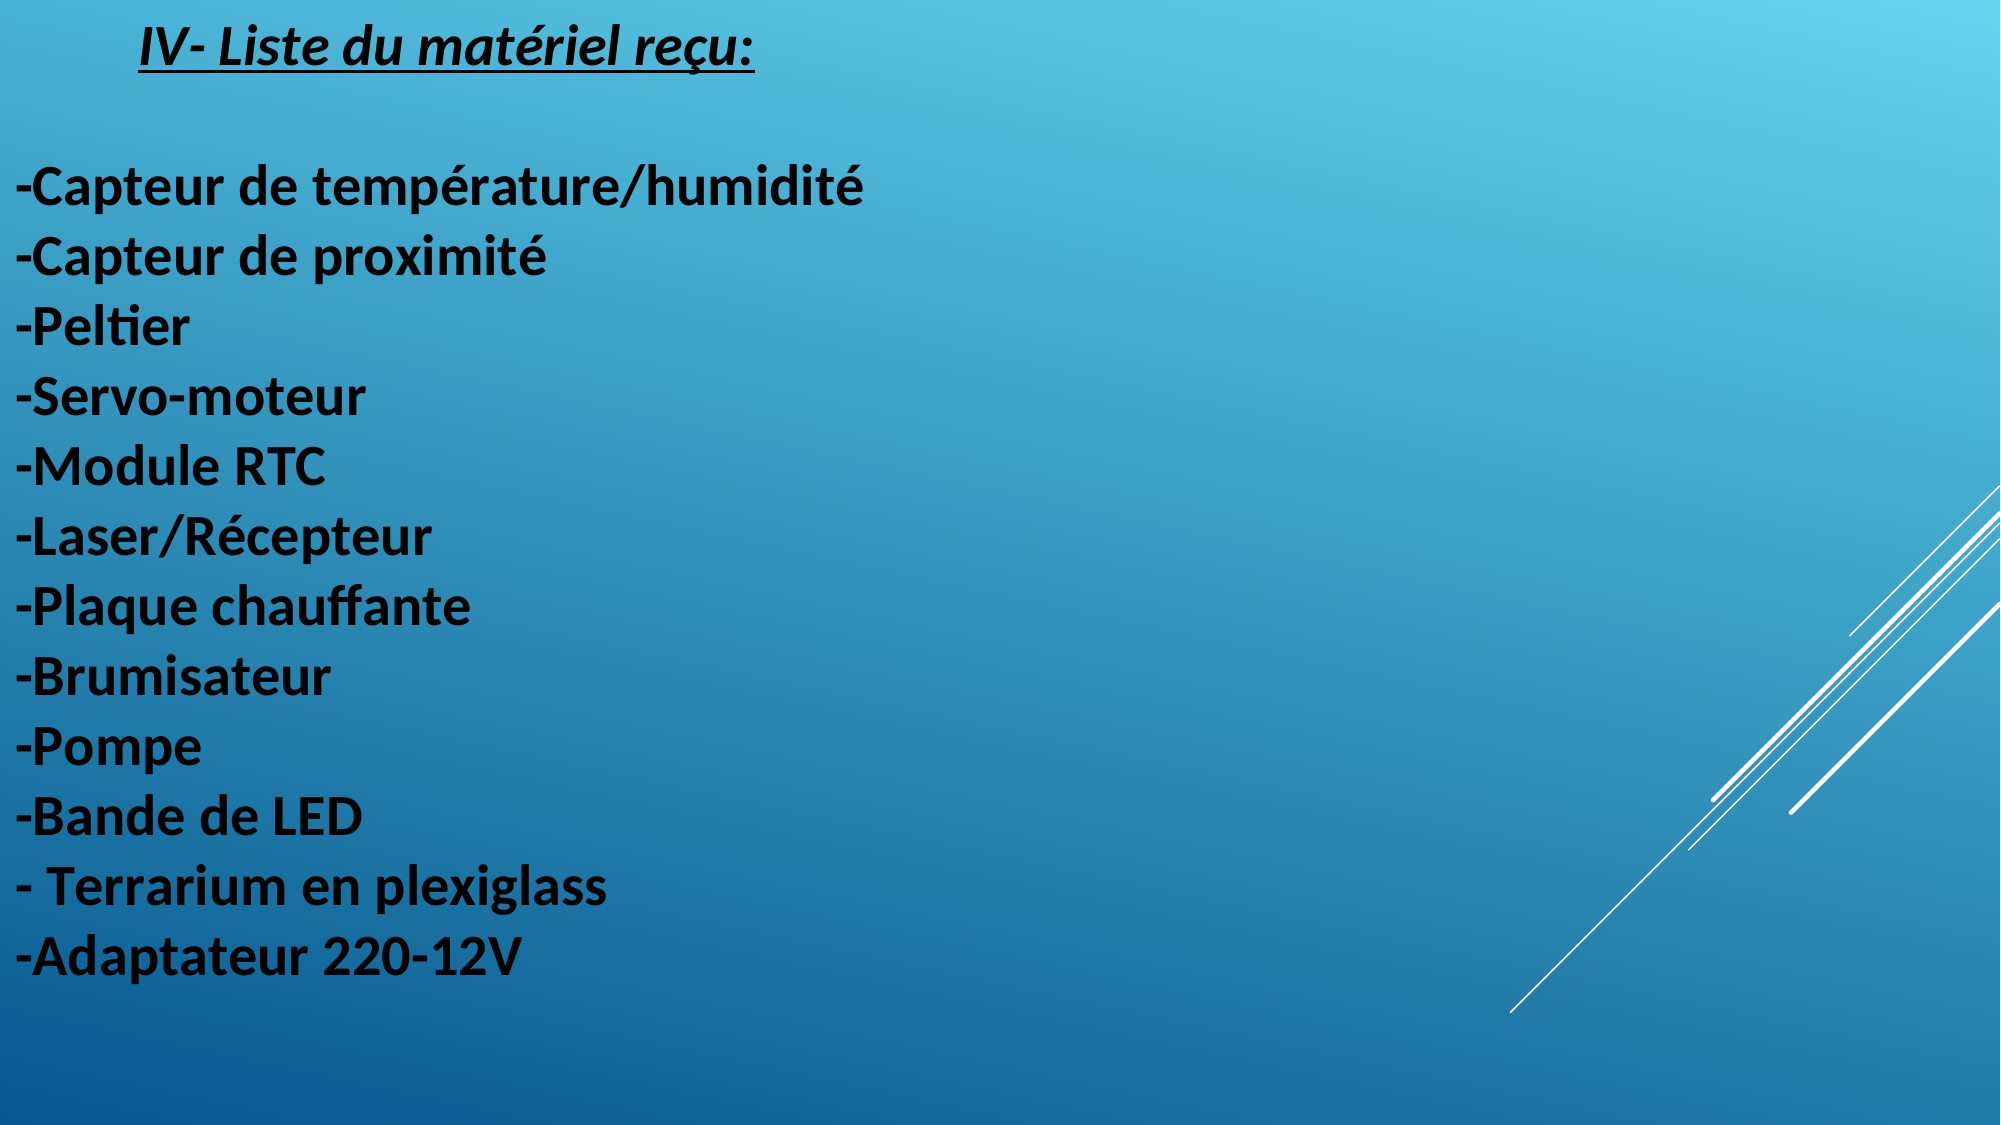

IV- Liste du matériel reçu:
-Capteur de température/humidité
-Capteur de proximité
-Peltier
-Servo-moteur
-Module RTC
-Laser/Récepteur
-Plaque chauffante
-Brumisateur
-Pompe
-Bande de LED
- Terrarium en plexiglass
-Adaptateur 220-12V